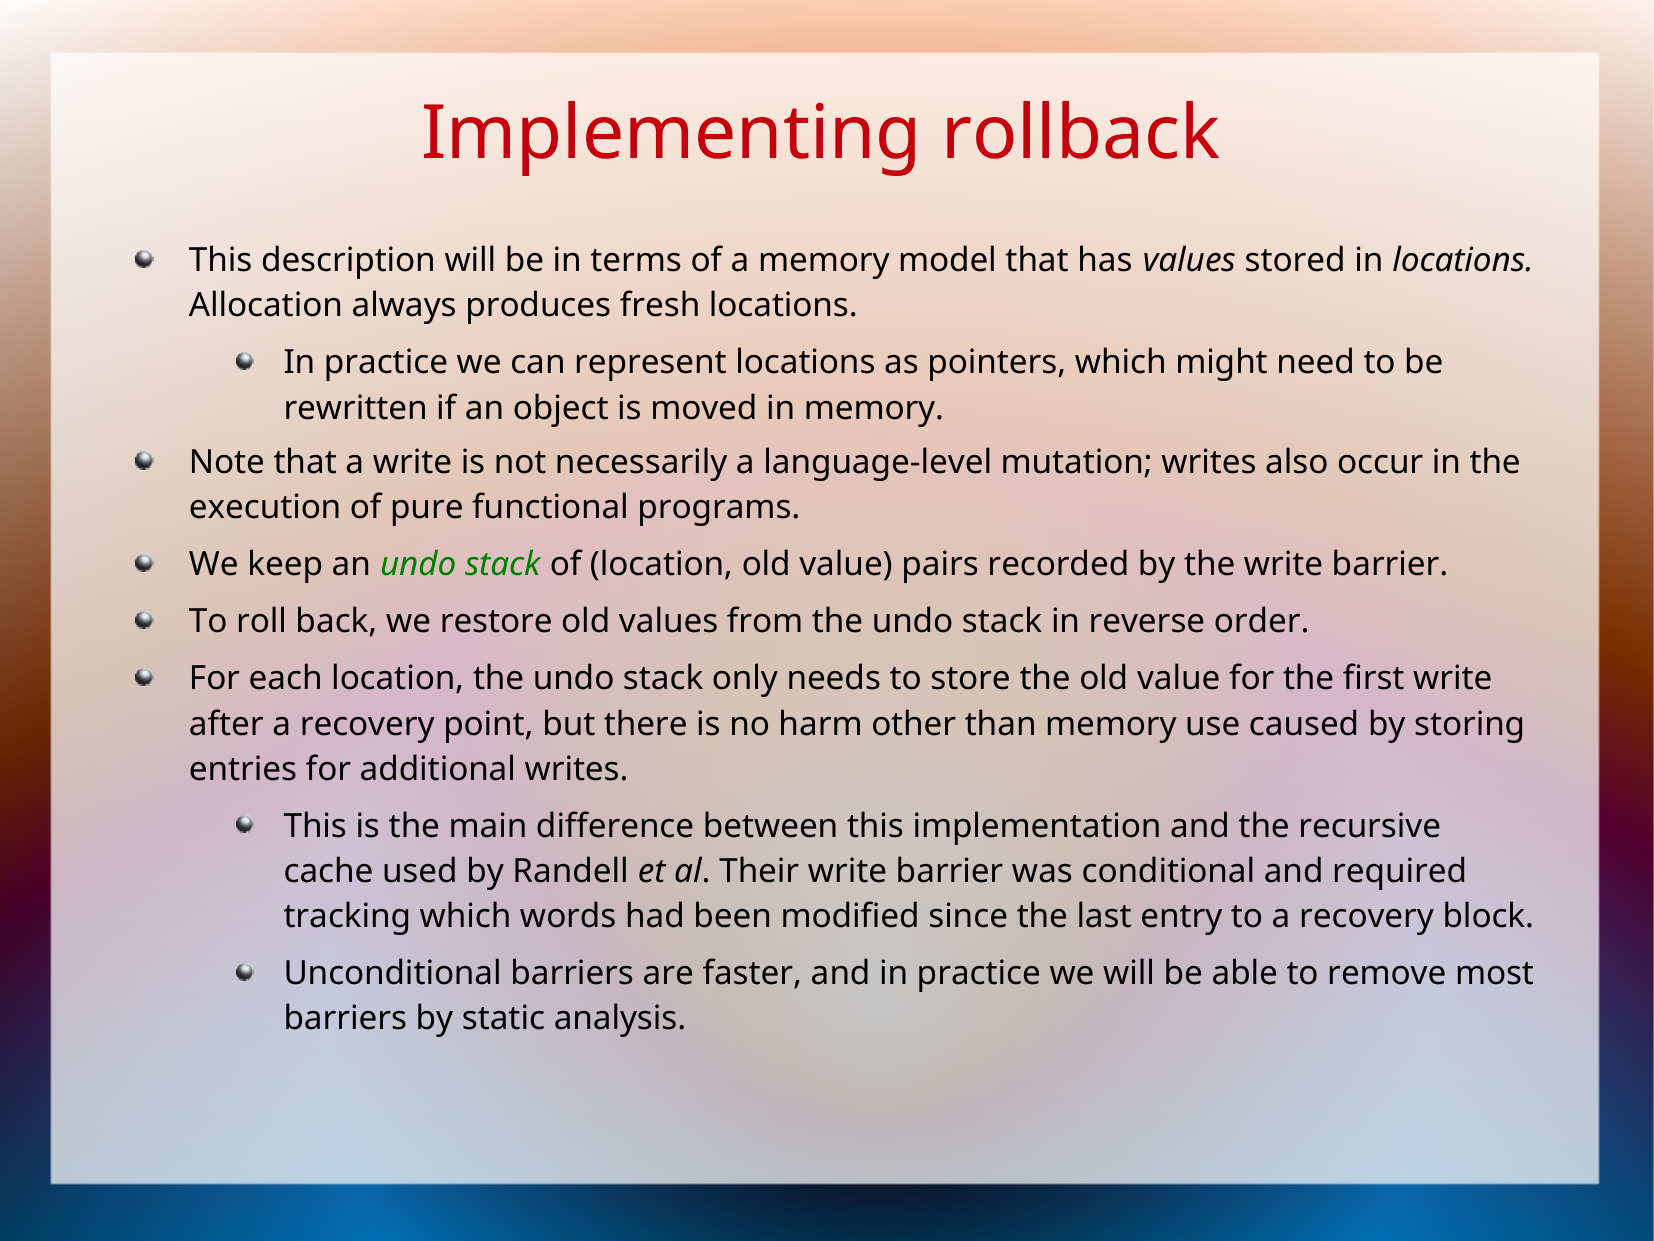

# Implementing rollback
This description will be in terms of a memory model that has values stored in locations. Allocation always produces fresh locations.
In practice we can represent locations as pointers, which might need to be rewritten if an object is moved in memory.
Note that a write is not necessarily a language-level mutation; writes also occur in the execution of pure functional programs.
We keep an undo stack of (location, old value) pairs recorded by the write barrier.
To roll back, we restore old values from the undo stack in reverse order.
For each location, the undo stack only needs to store the old value for the first write after a recovery point, but there is no harm other than memory use caused by storing entries for additional writes.
This is the main difference between this implementation and the recursive cache used by Randell et al. Their write barrier was conditional and required tracking which words had been modified since the last entry to a recovery block.
Unconditional barriers are faster, and in practice we will be able to remove most barriers by static analysis.